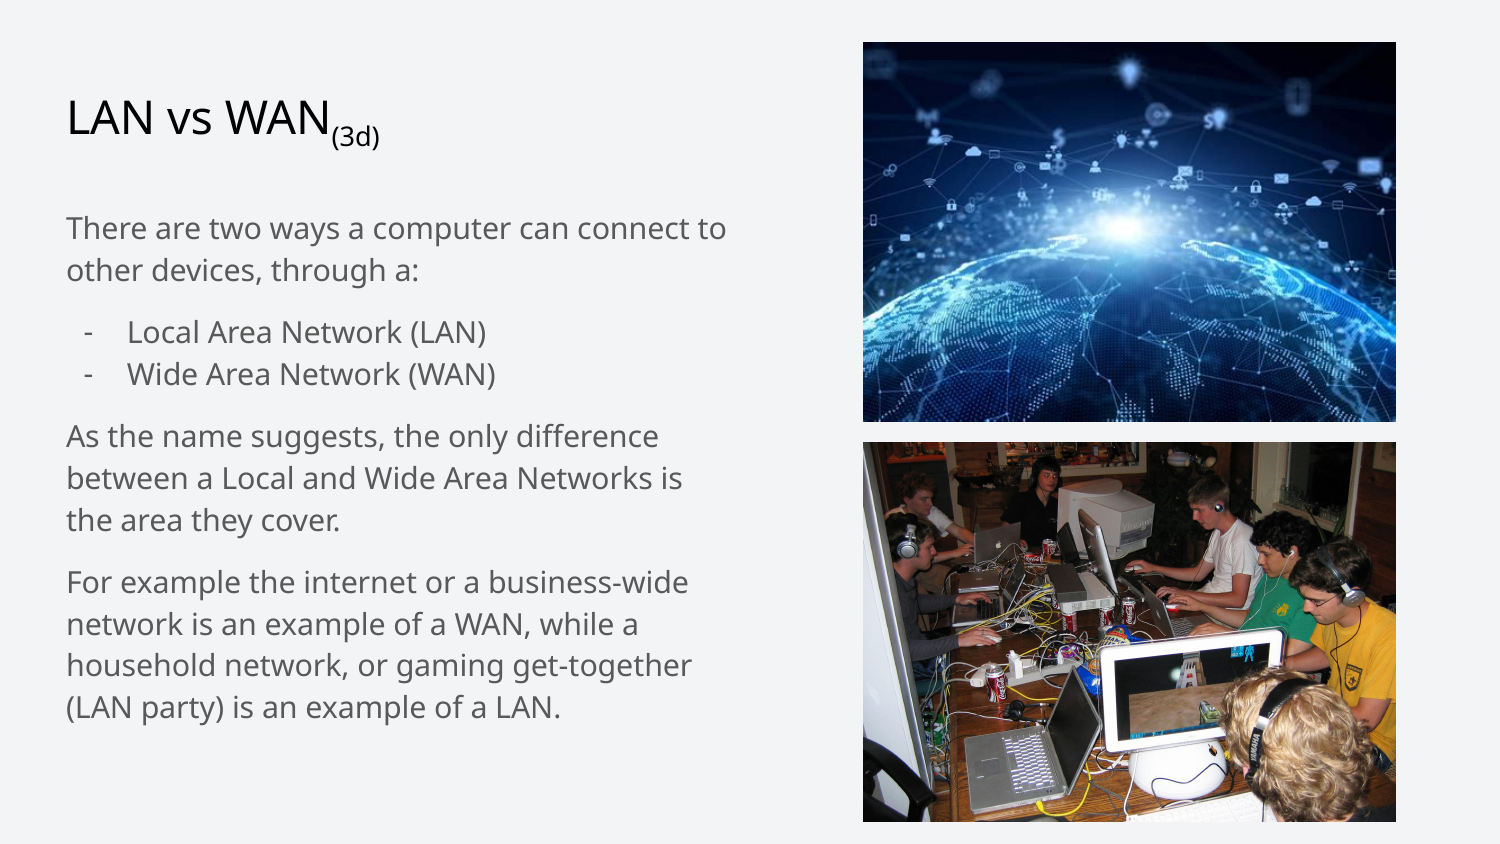

# LAN vs WAN(3d)
There are two ways a computer can connect to other devices, through a:
Local Area Network (LAN)
Wide Area Network (WAN)
As the name suggests, the only difference between a Local and Wide Area Networks is the area they cover.
For example the internet or a business-wide network is an example of a WAN, while a household network, or gaming get-together (LAN party) is an example of a LAN.